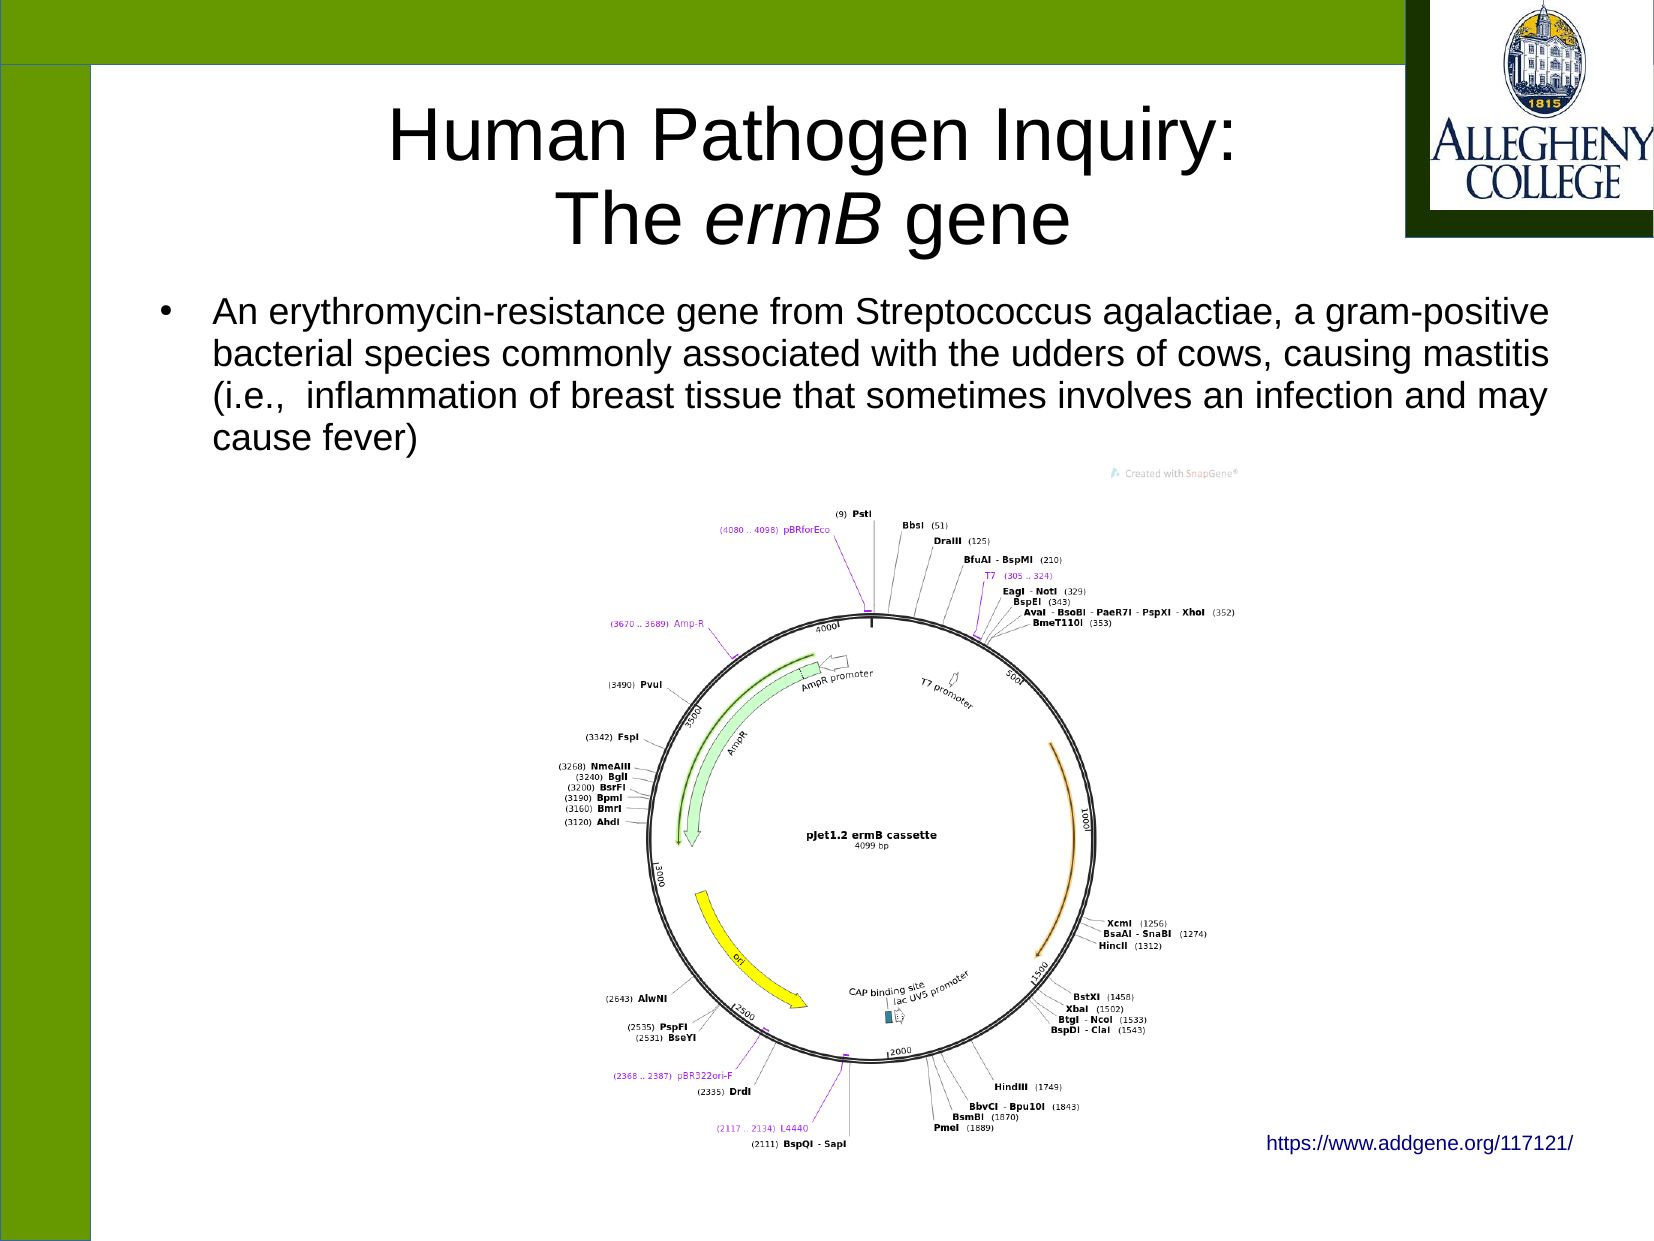

# Human Pathogen Inquiry: The ermB gene
An erythromycin-resistance gene from Streptococcus agalactiae, a gram-positive bacterial species commonly associated with the udders of cows, causing mastitis (i.e., inflammation of breast tissue that sometimes involves an infection and may cause fever)
https://www.addgene.org/117121/